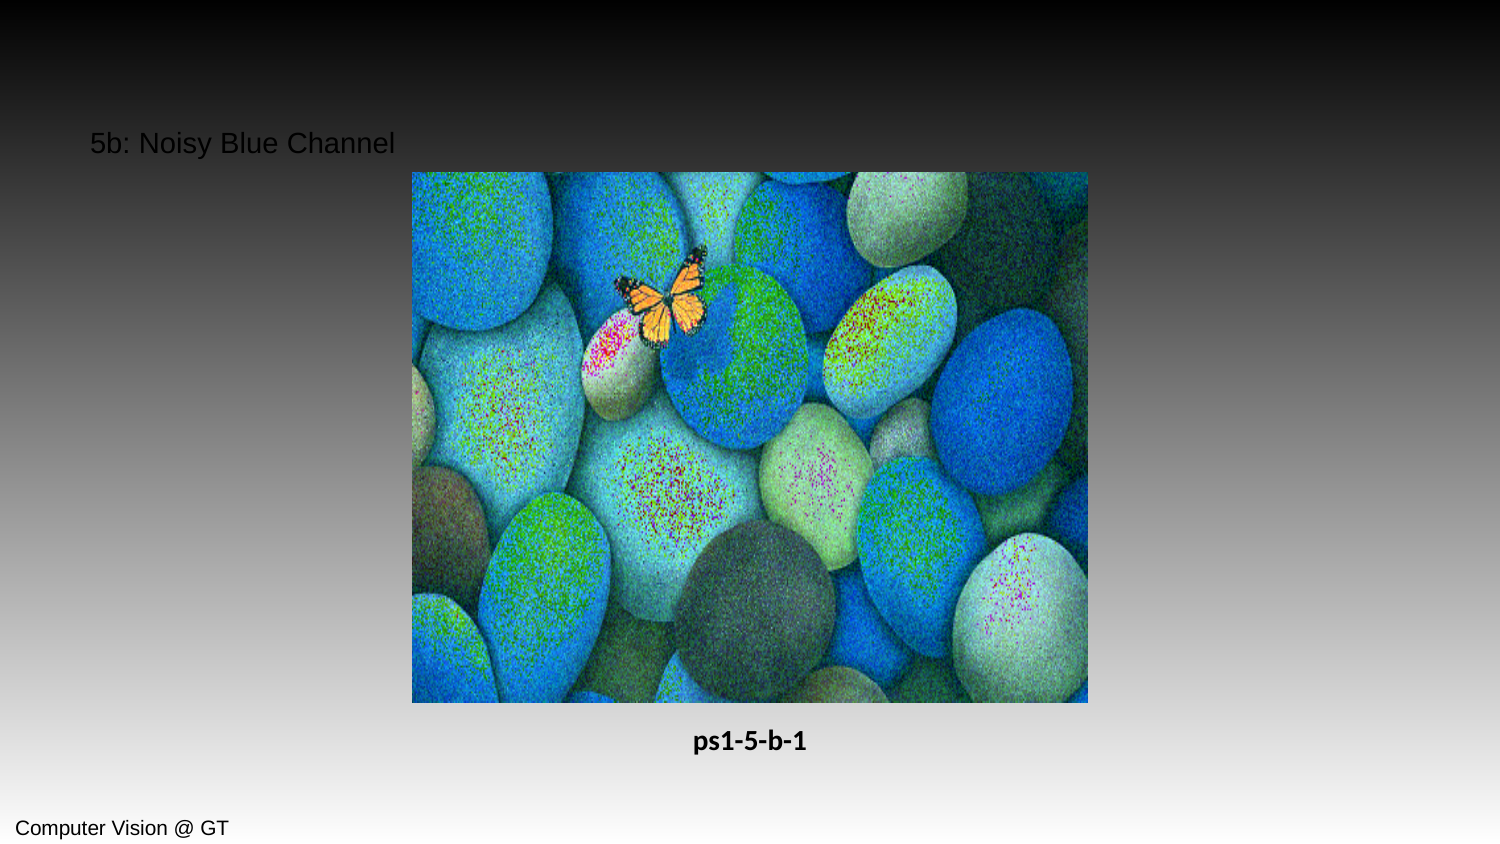

# 5b: Noisy Blue Channel
ps1-5-b-1
Computer Vision @ GT